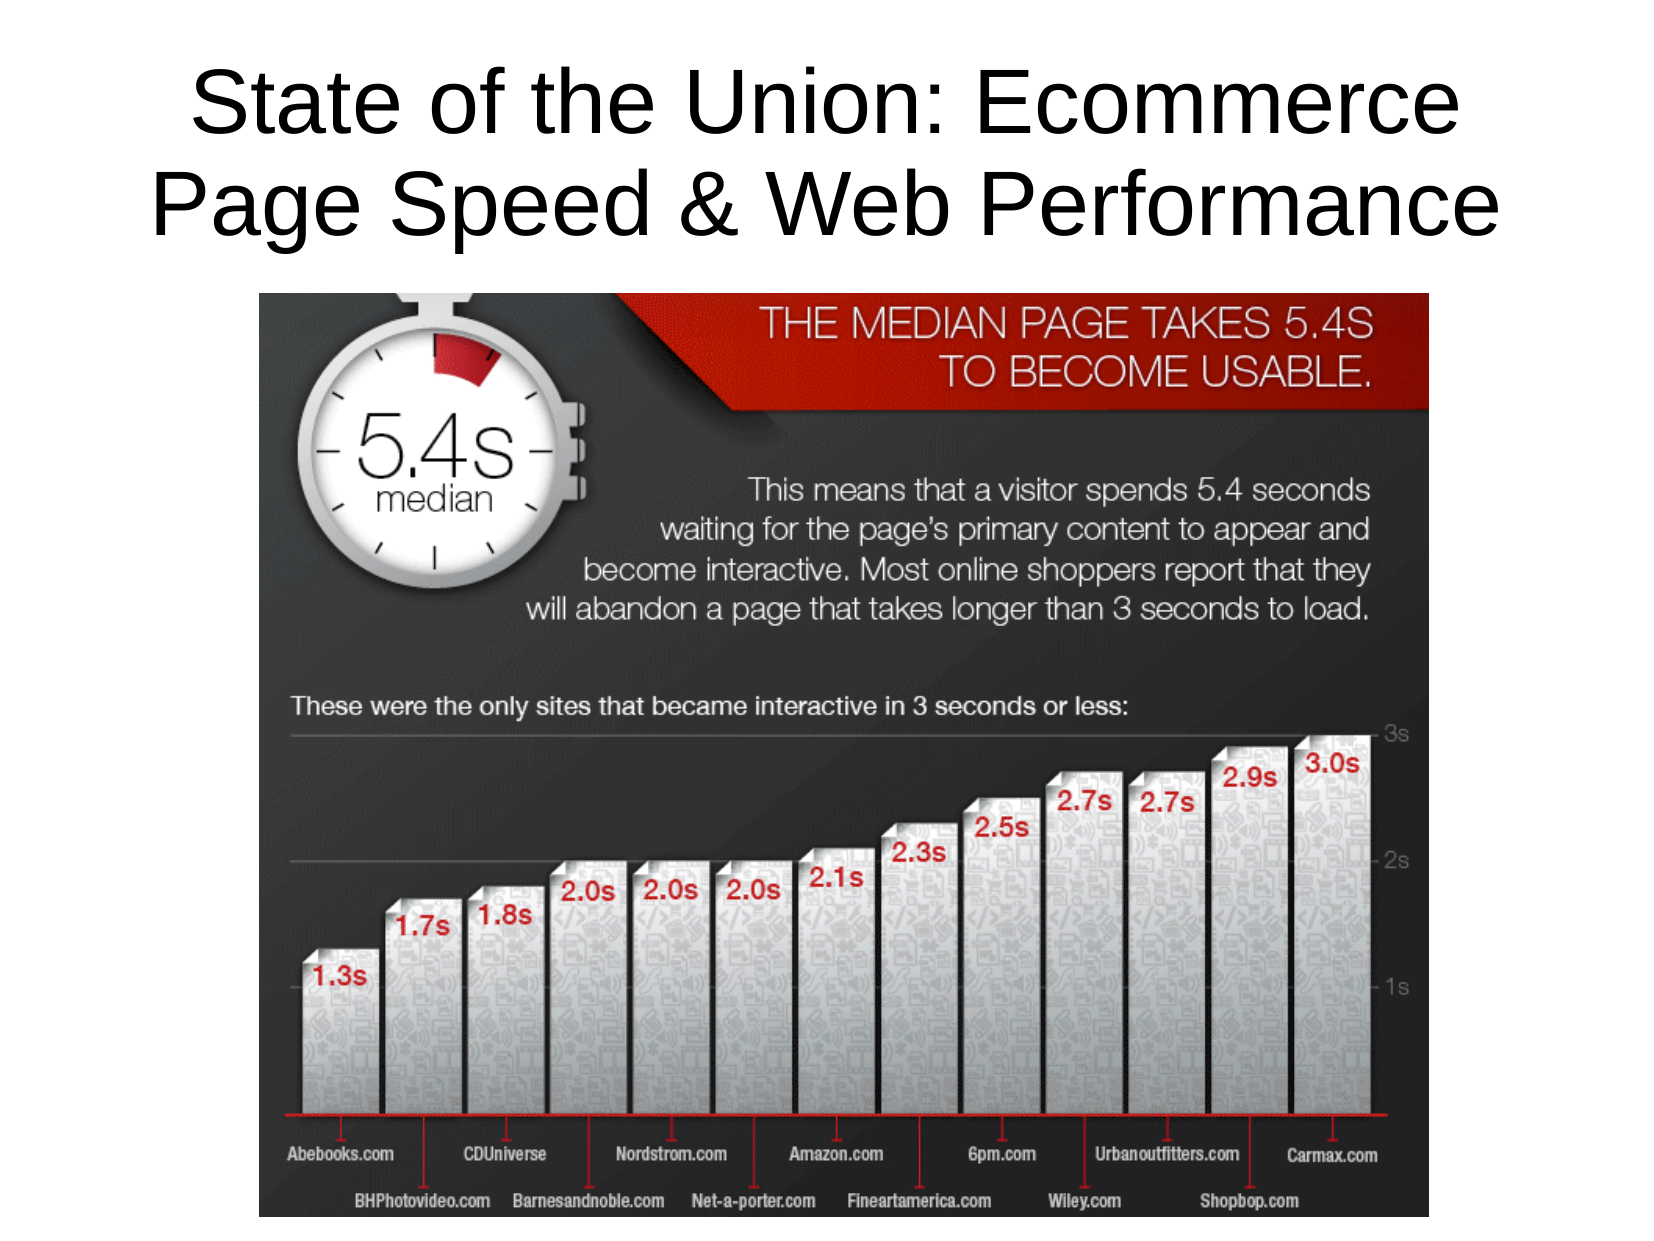

# State of the Union: Ecommerce Page Speed & Web Performance